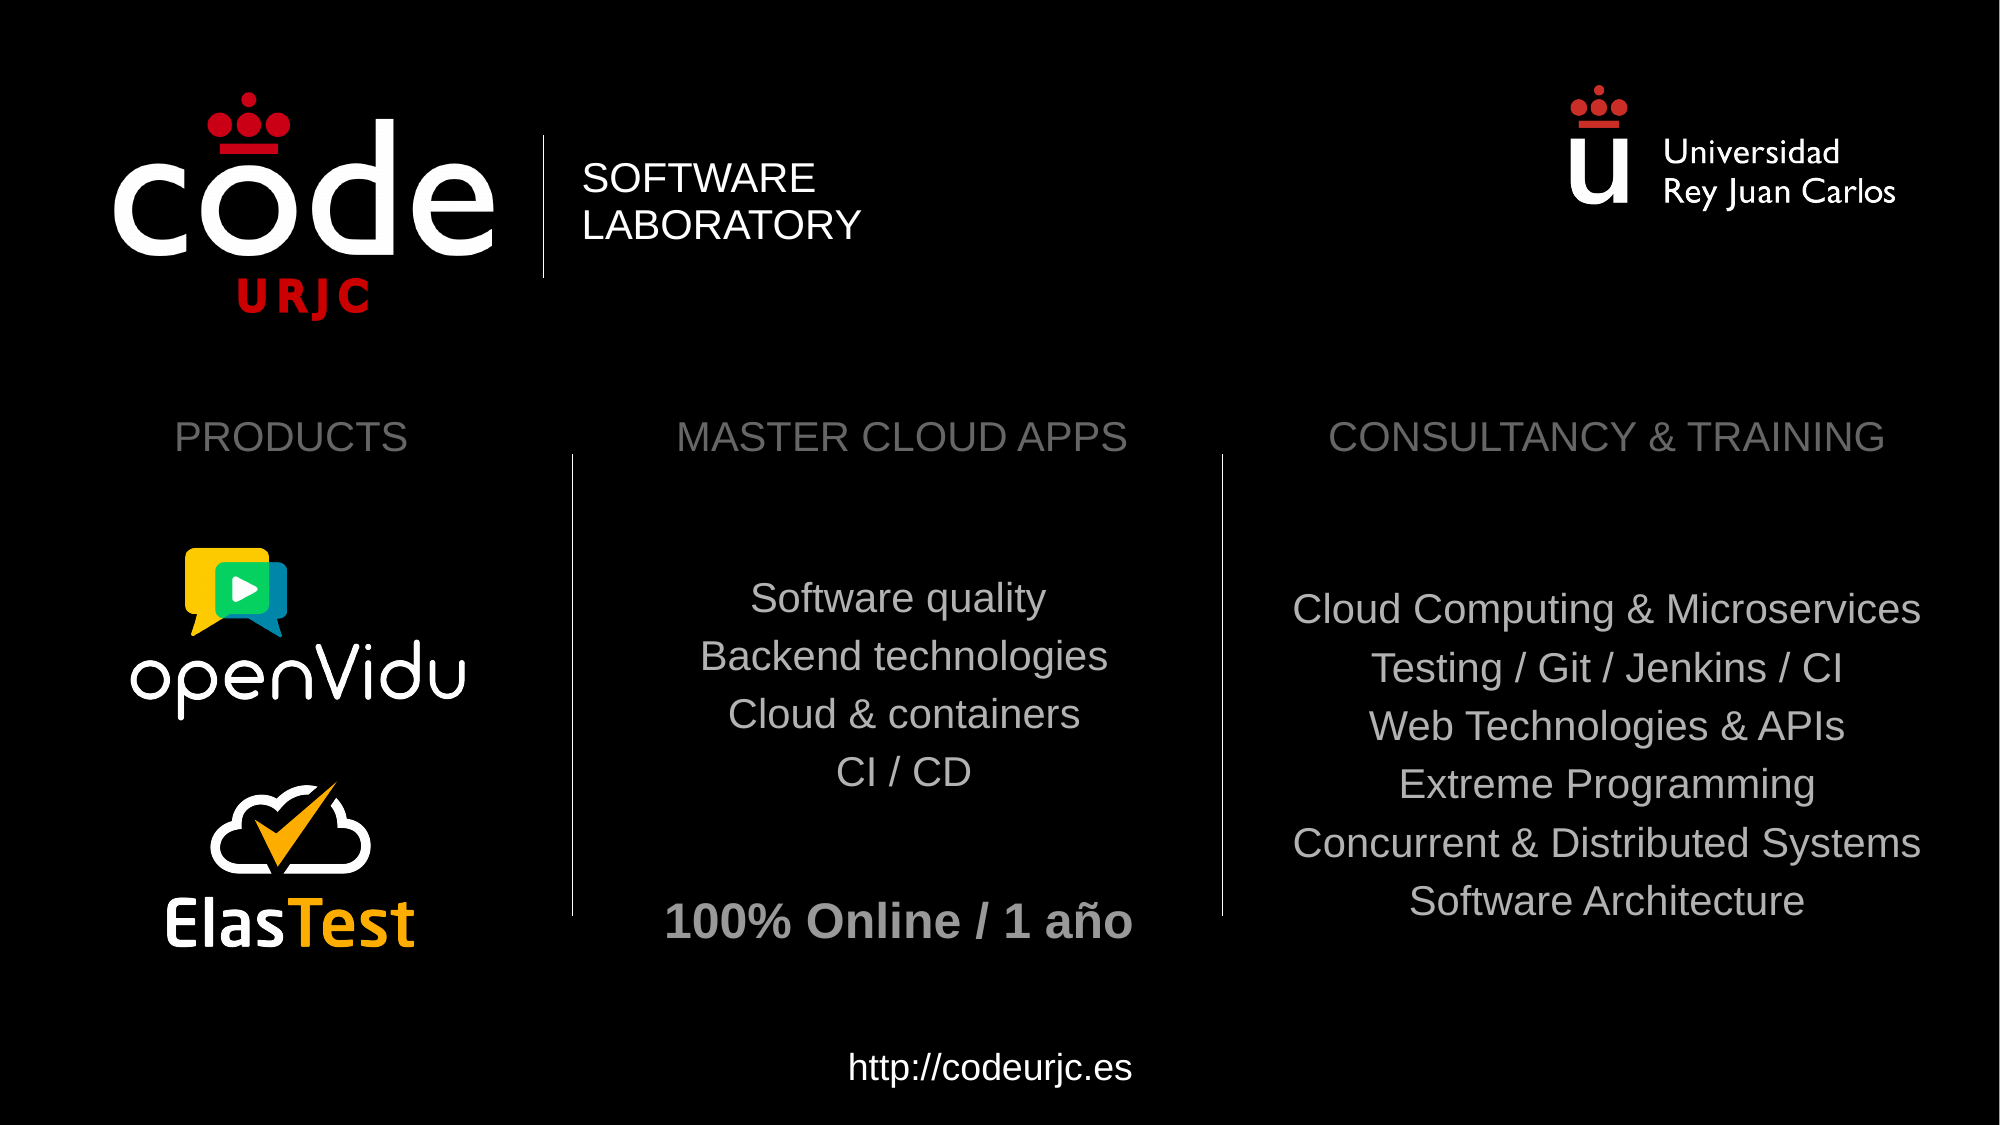

SOFTWARE
LABORATORY
CONSULTANCY & TRAINING
PRODUCTS
MASTER CLOUD APPS
Software quality
Backend technologies
Cloud & containers
CI / CD
Cloud Computing & Microservices
Testing / Git / Jenkins / CI
Web Technologies & APIs
Extreme Programming
Concurrent & Distributed Systems
Software Architecture
100% Online / 1 año
http://codeurjc.es